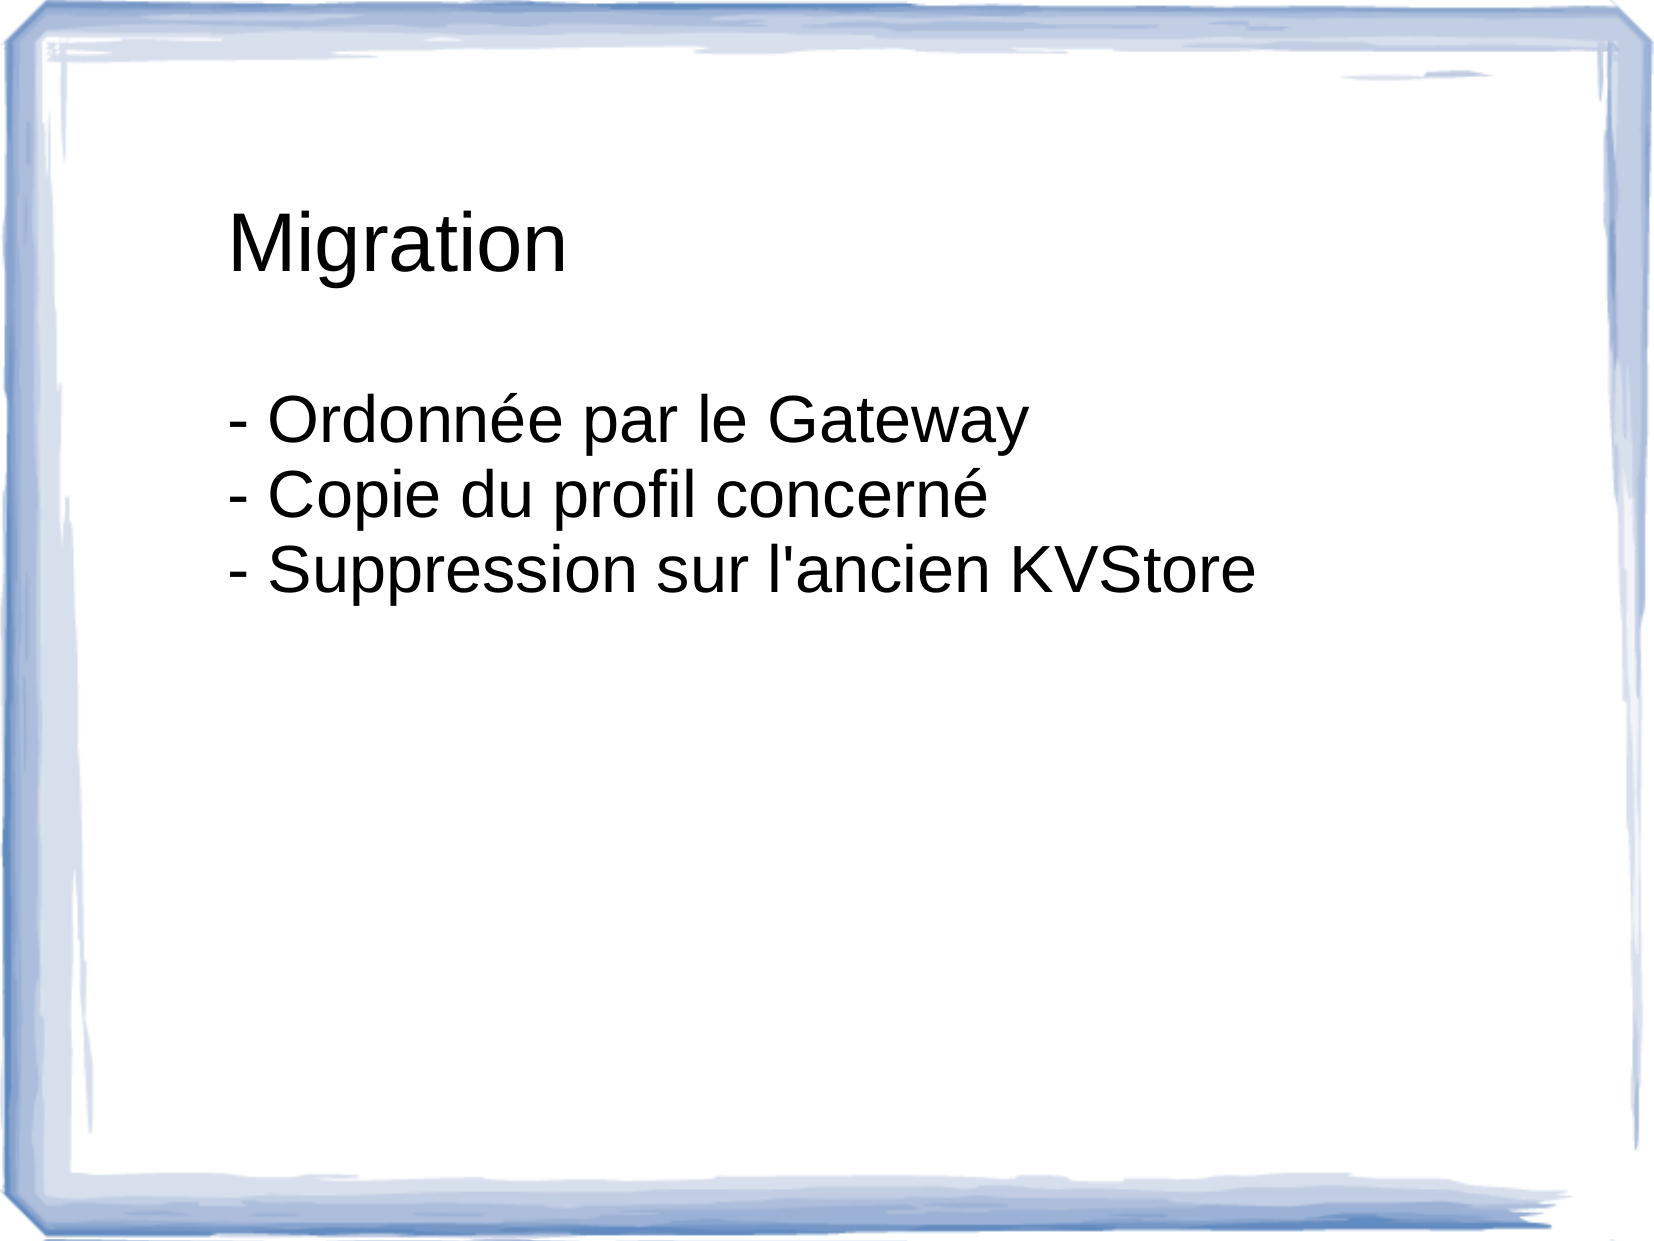

Migration
- Ordonnée par le Gateway
- Copie du profil concerné
- Suppression sur l'ancien KVStore